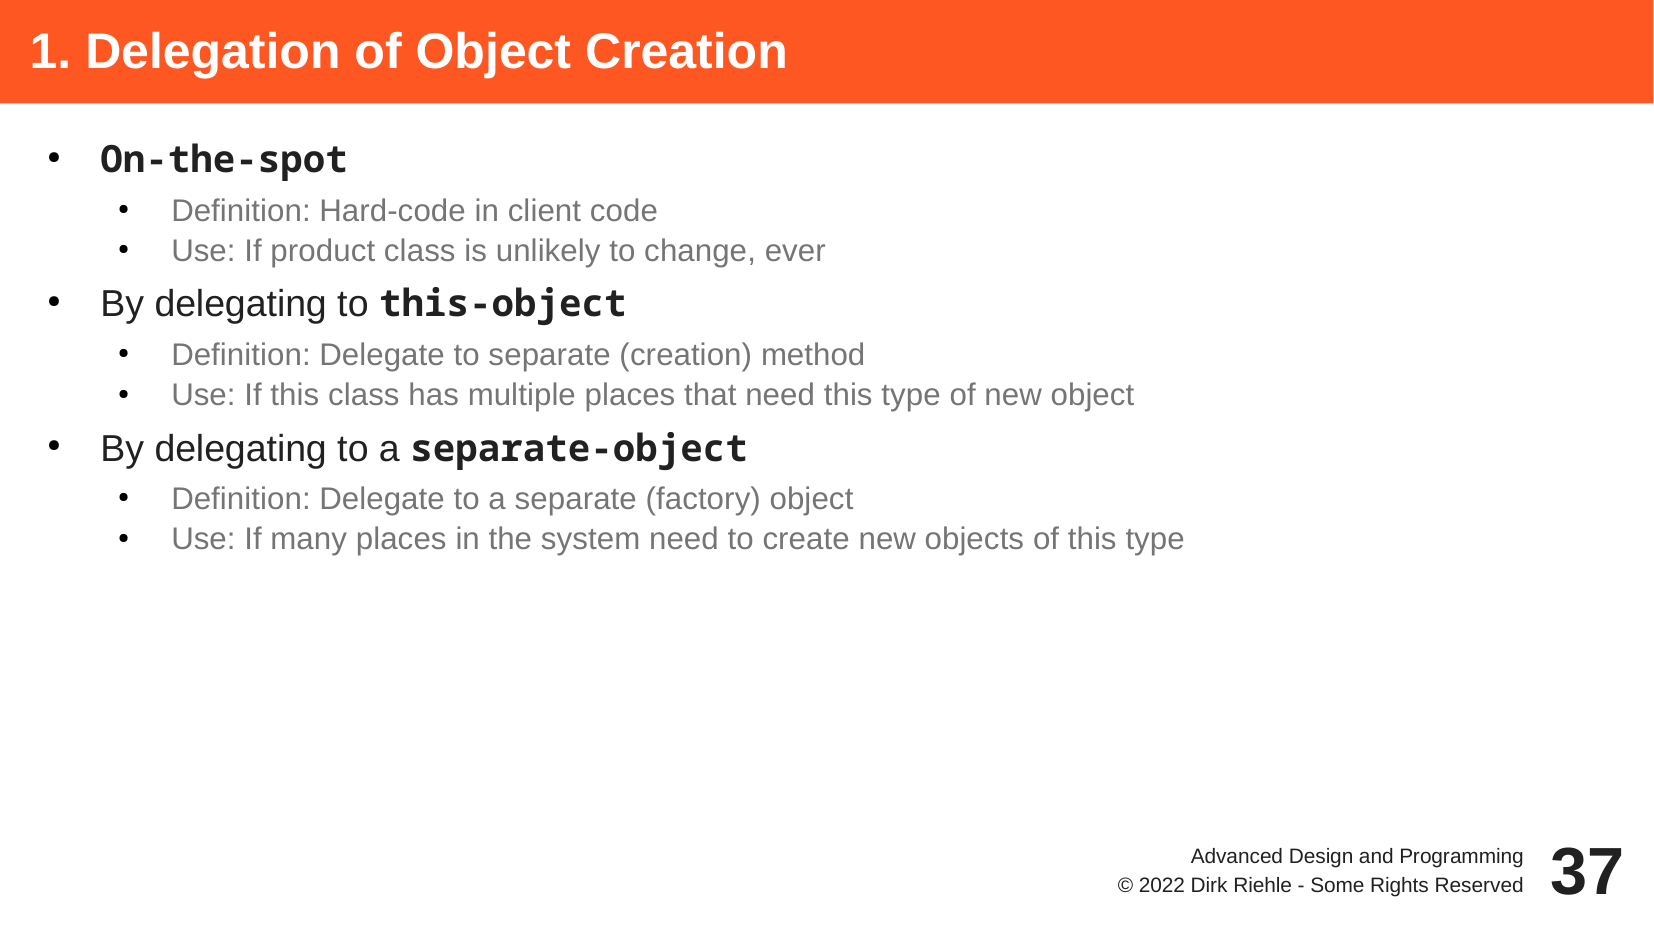

# 1. Delegation of Object Creation
On-the-spot
Definition: Hard-code in client code
Use: If product class is unlikely to change, ever
By delegating to this-object
Definition: Delegate to separate (creation) method
Use: If this class has multiple places that need this type of new object
By delegating to a separate-object
Definition: Delegate to a separate (factory) object
Use: If many places in the system need to create new objects of this type
Advanced Design and Programming
37
© 2022 Dirk Riehle - Some Rights Reserved